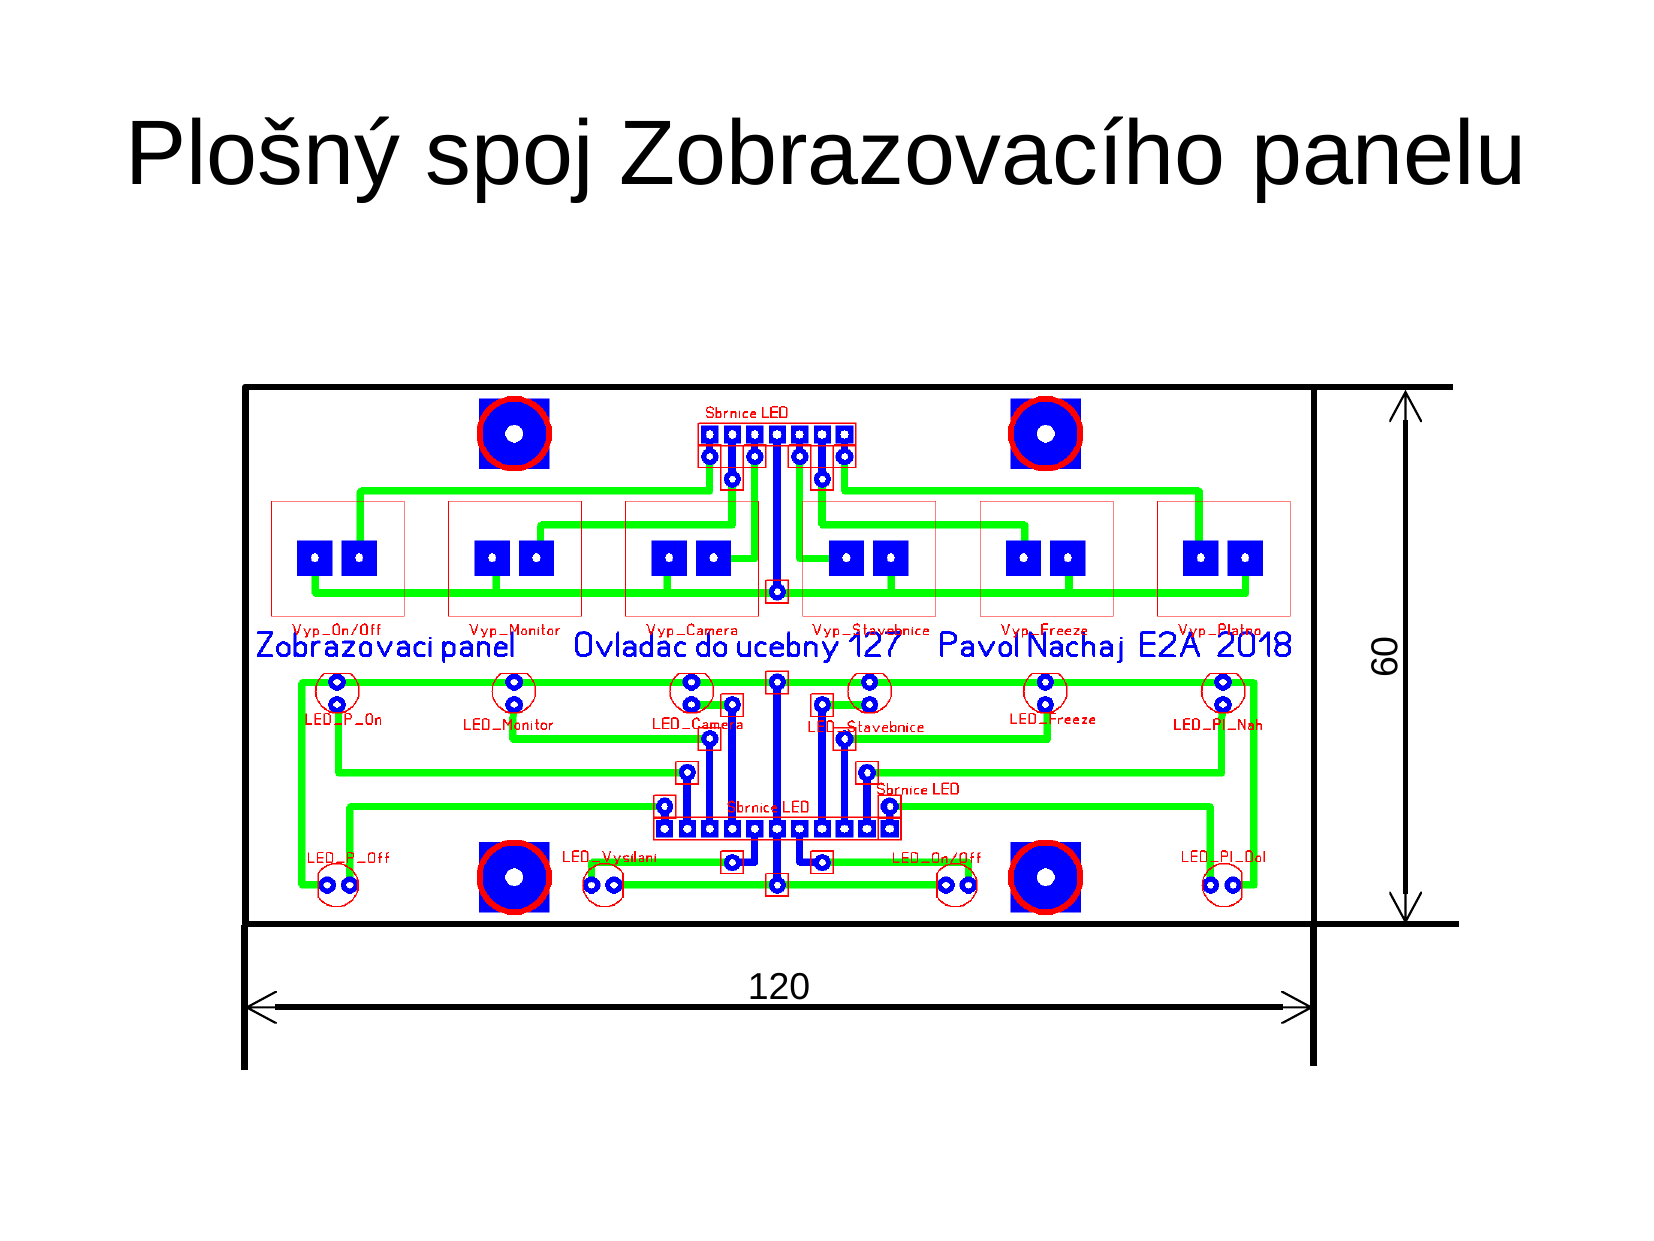

# Plošný spoj Zobrazovacího panelu
60
120